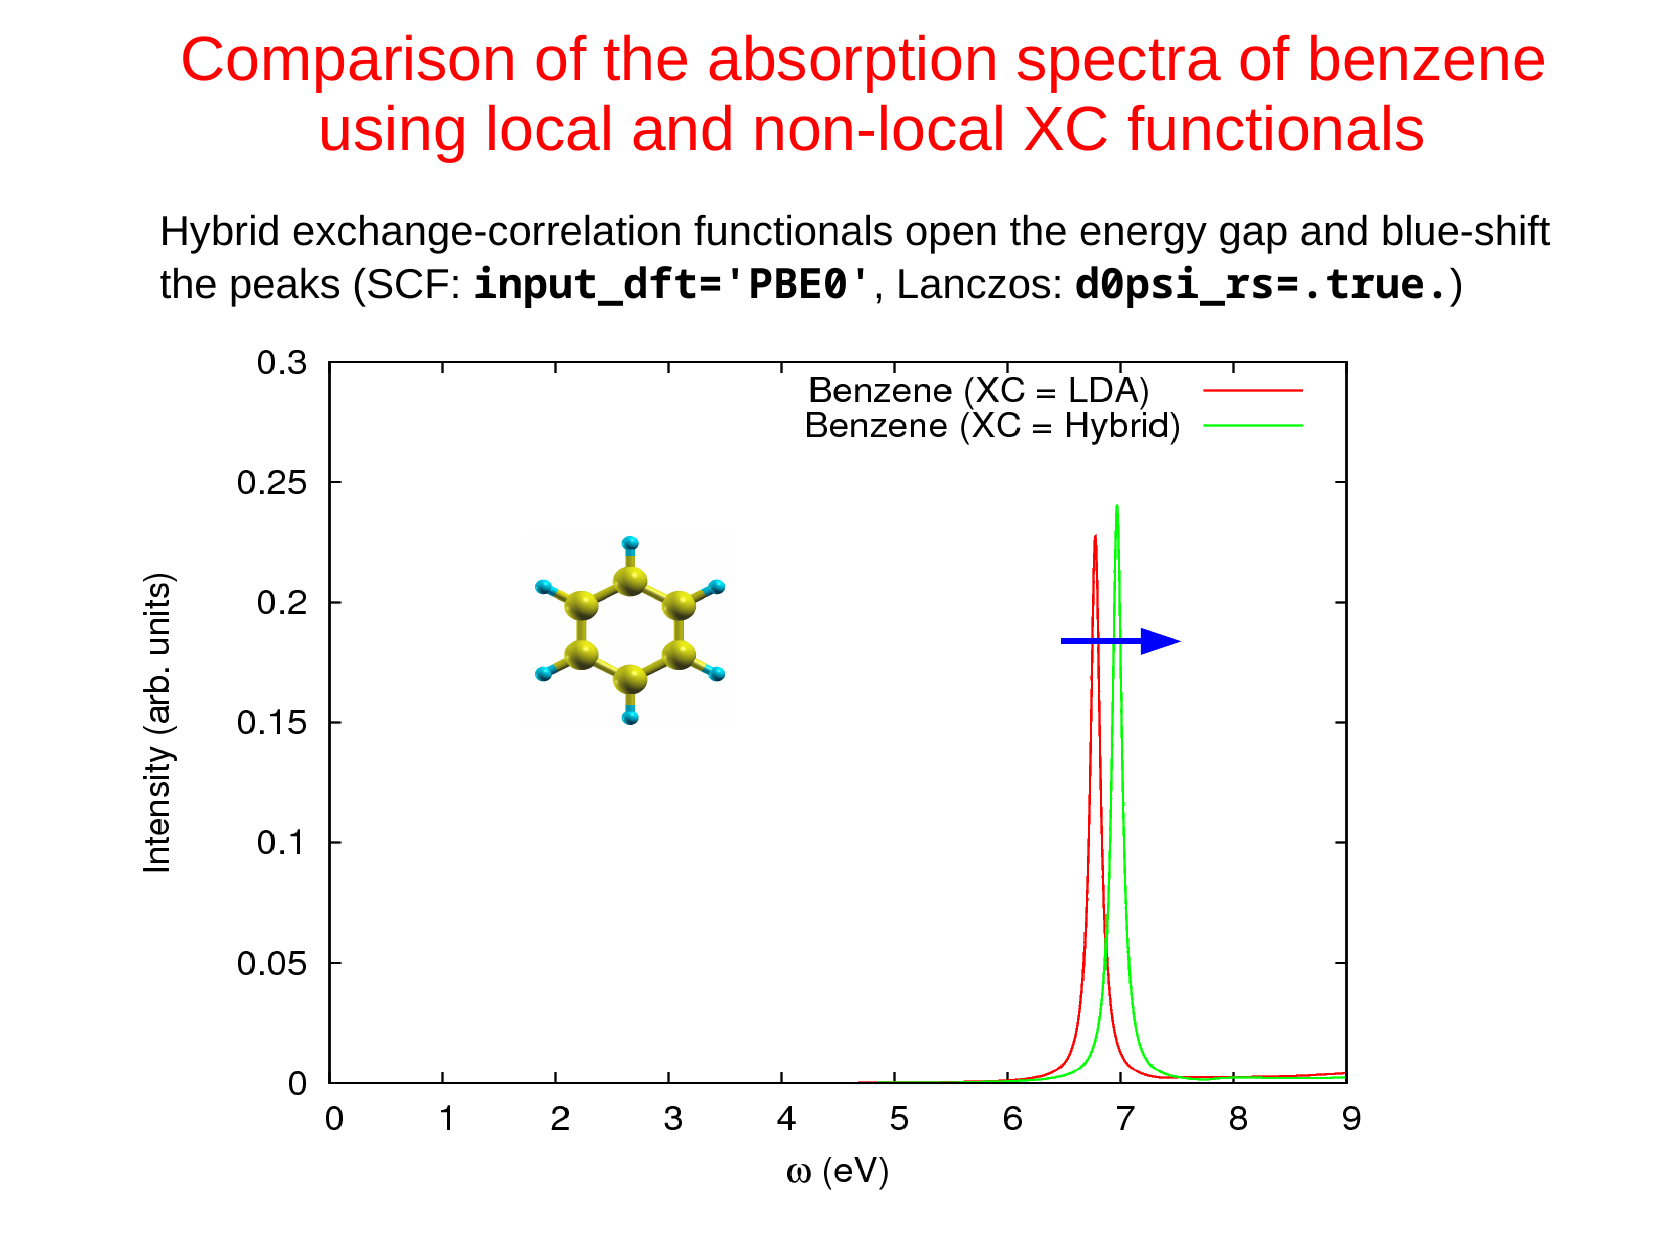

Comparison of the absorption spectra of benzene
using local and non-local XC functionals
# Hybrid exchange-correlation functionals open the energy gap and blue-shift the peaks (SCF: input_dft='PBE0', Lanczos: d0psi_rs=.true.)